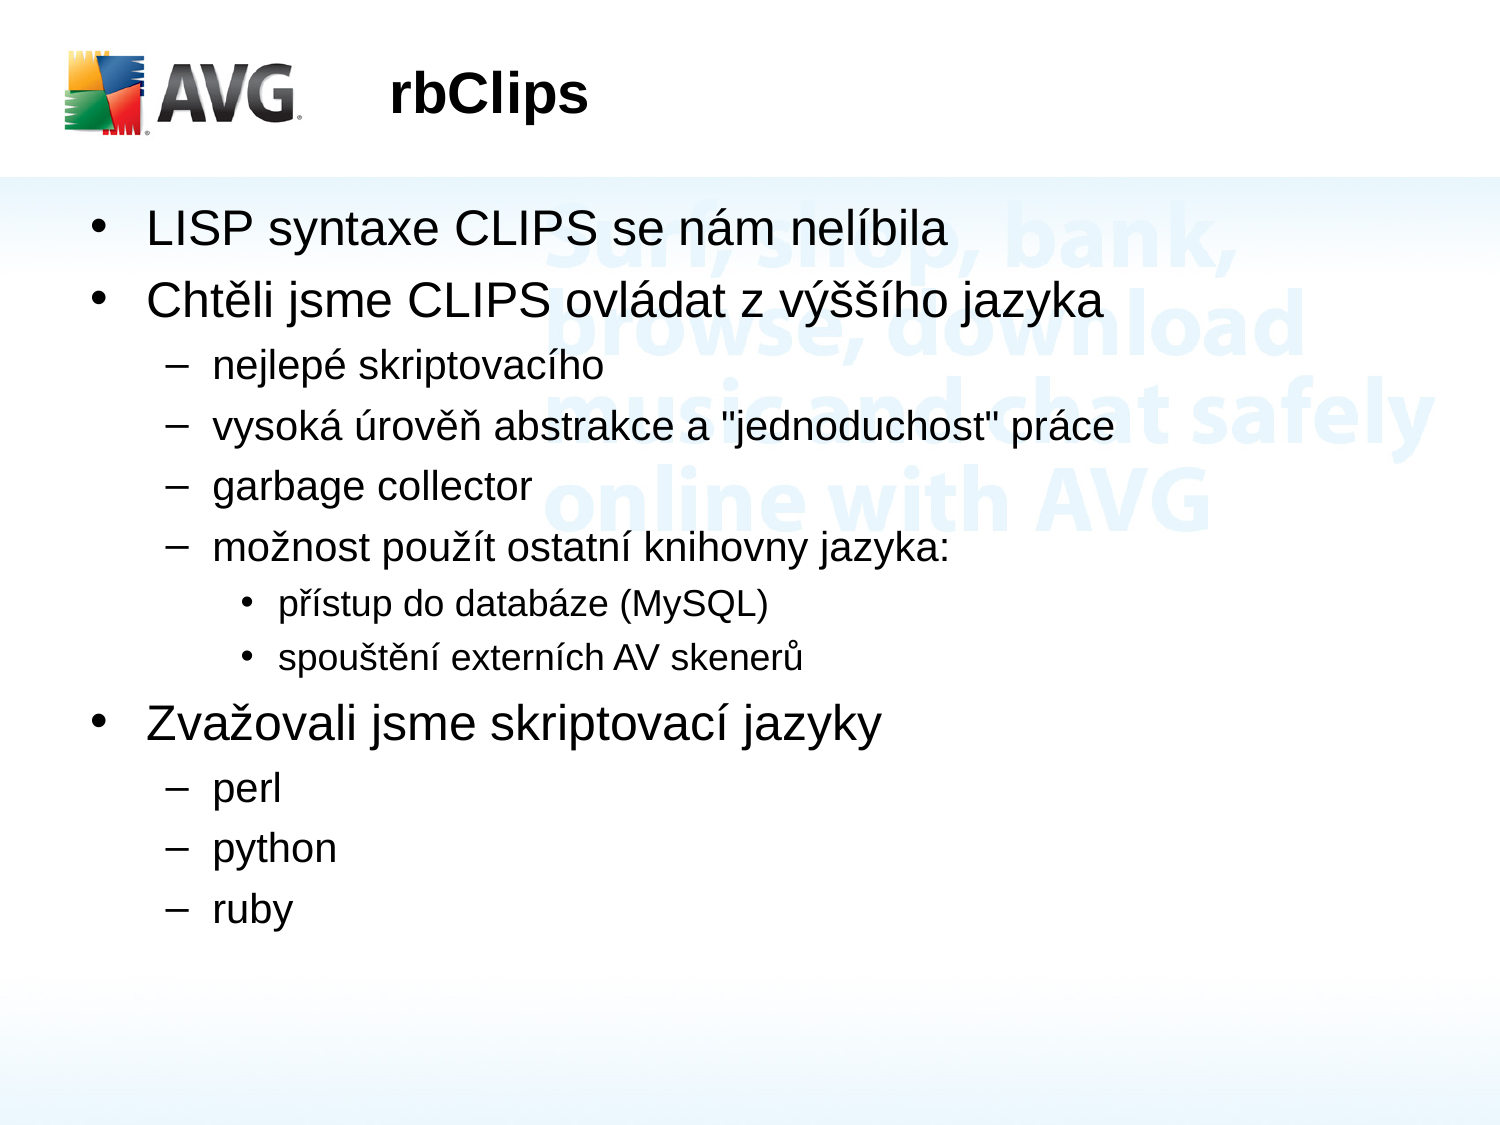

# rbClips
LISP syntaxe CLIPS se nám nelíbila
Chtěli jsme CLIPS ovládat z výššího jazyka
nejlepé skriptovacího
vysoká úrověň abstrakce a "jednoduchost" práce
garbage collector
možnost použít ostatní knihovny jazyka:
přístup do databáze (MySQL)
spouštění externích AV skenerů
Zvažovali jsme skriptovací jazyky
perl
python
ruby